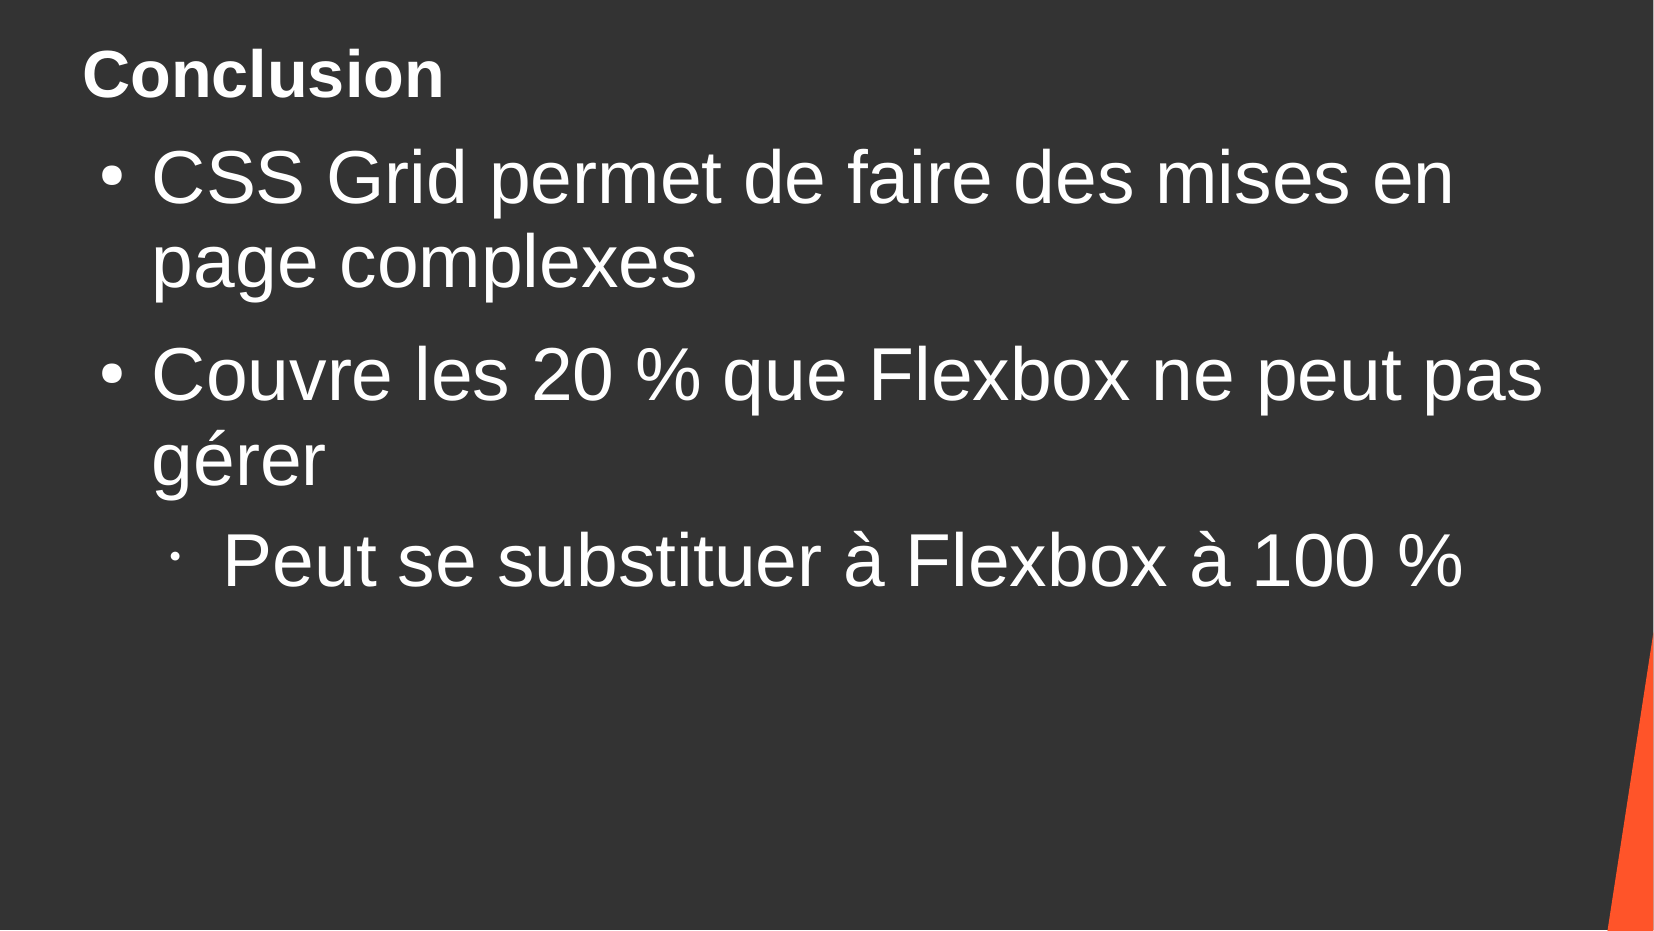

# Conclusion
CSS Grid permet de faire des mises en page complexes
Couvre les 20 % que Flexbox ne peut pas gérer
Peut se substituer à Flexbox à 100 %